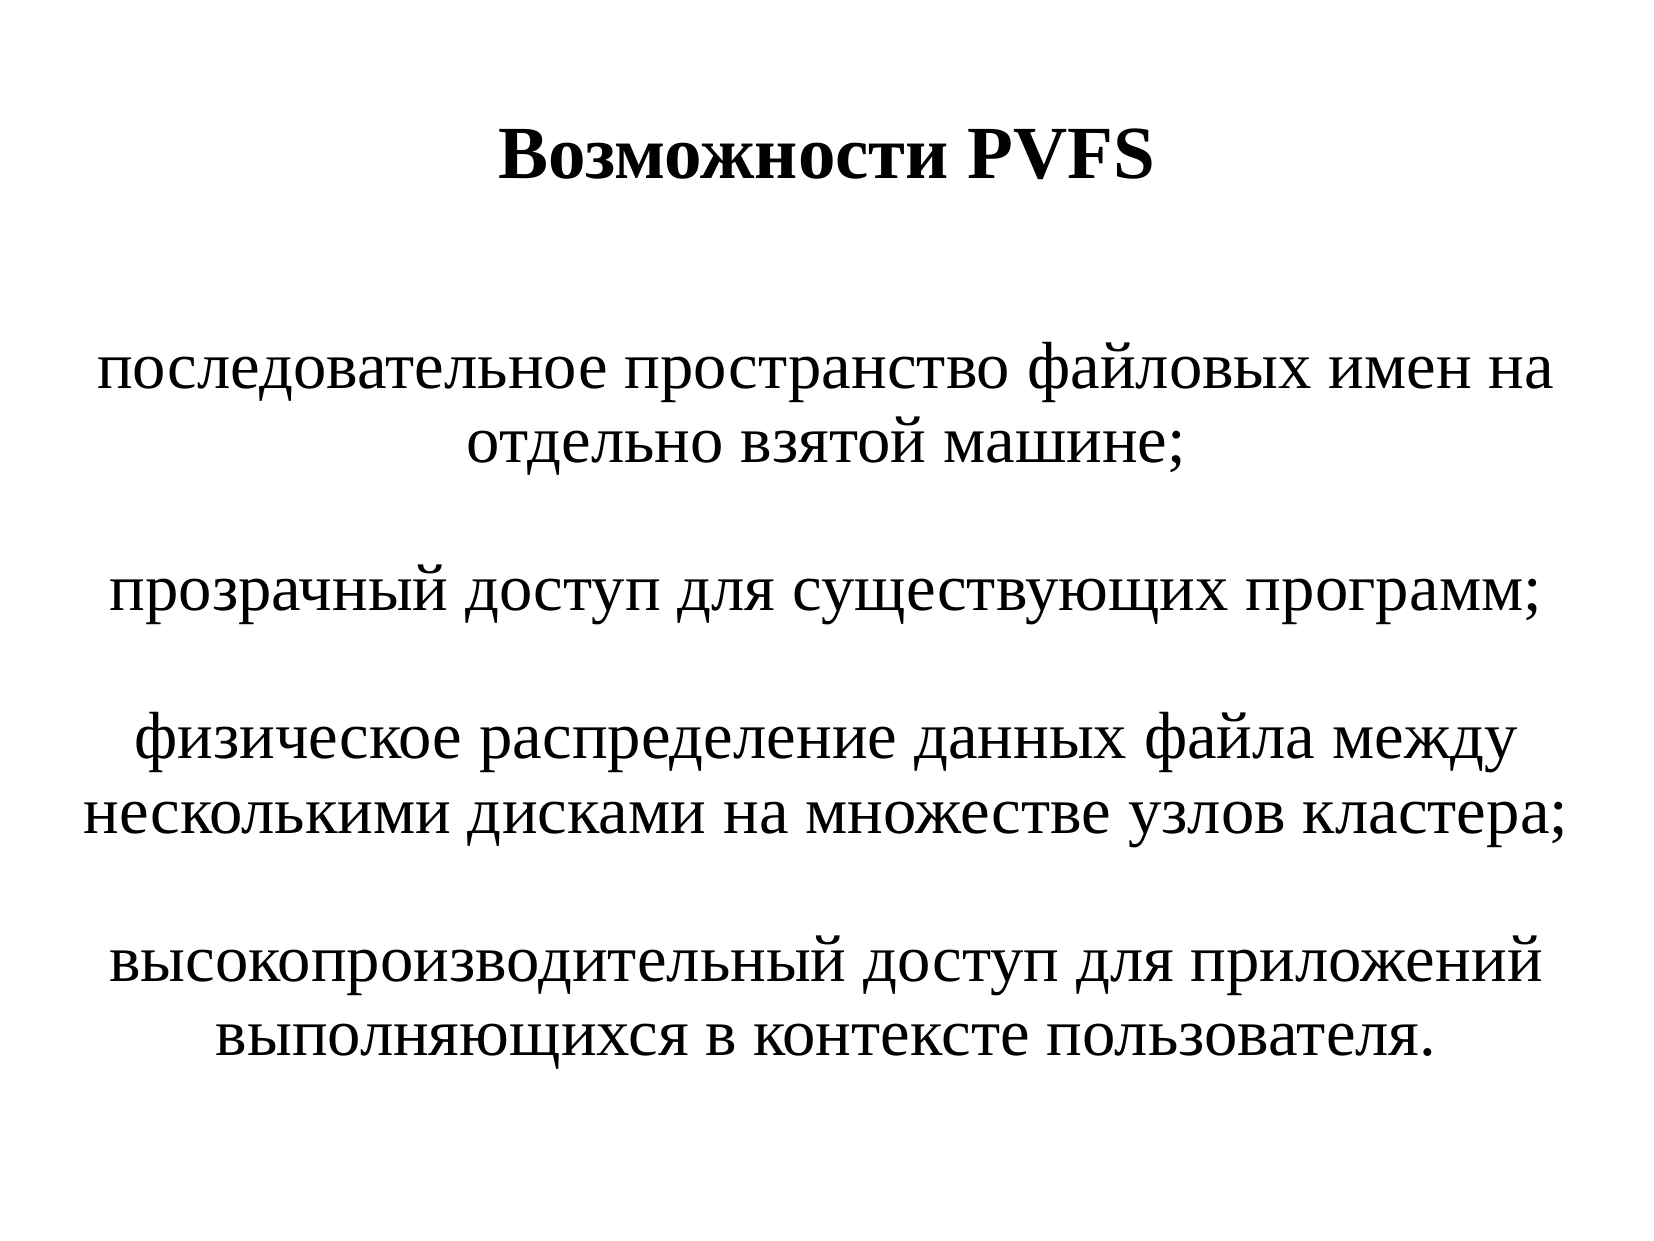

# Возможности PVFS
последовательное пространство файловых имен на отдельно взятой машине;
прозрачный доступ для существующих программ;
физическое распределение данных файла между несколькими дисками на множестве узлов кластера;
высокопроизводительный доступ для приложений выполняющихся в контексте пользователя.